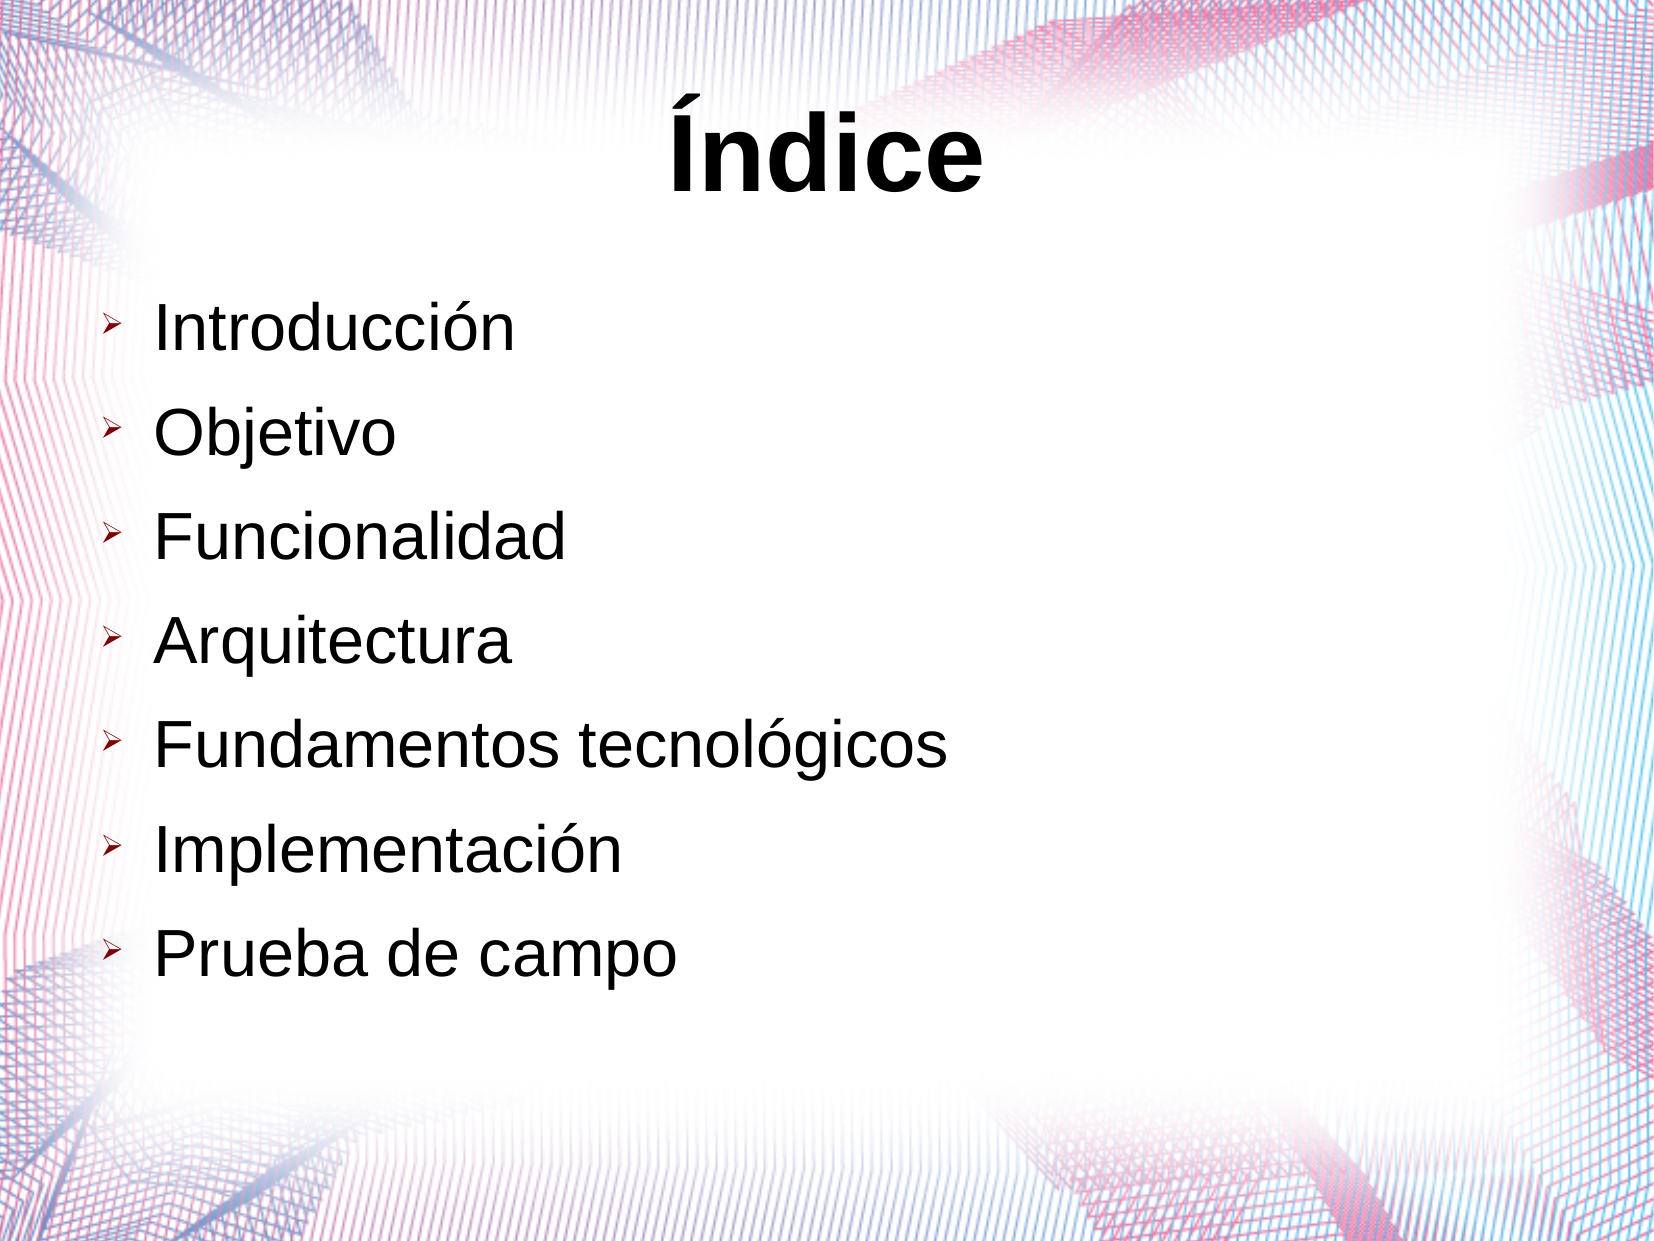

# Índice
Introducción
Objetivo
Funcionalidad
Arquitectura
Fundamentos tecnológicos
Implementación
Prueba de campo